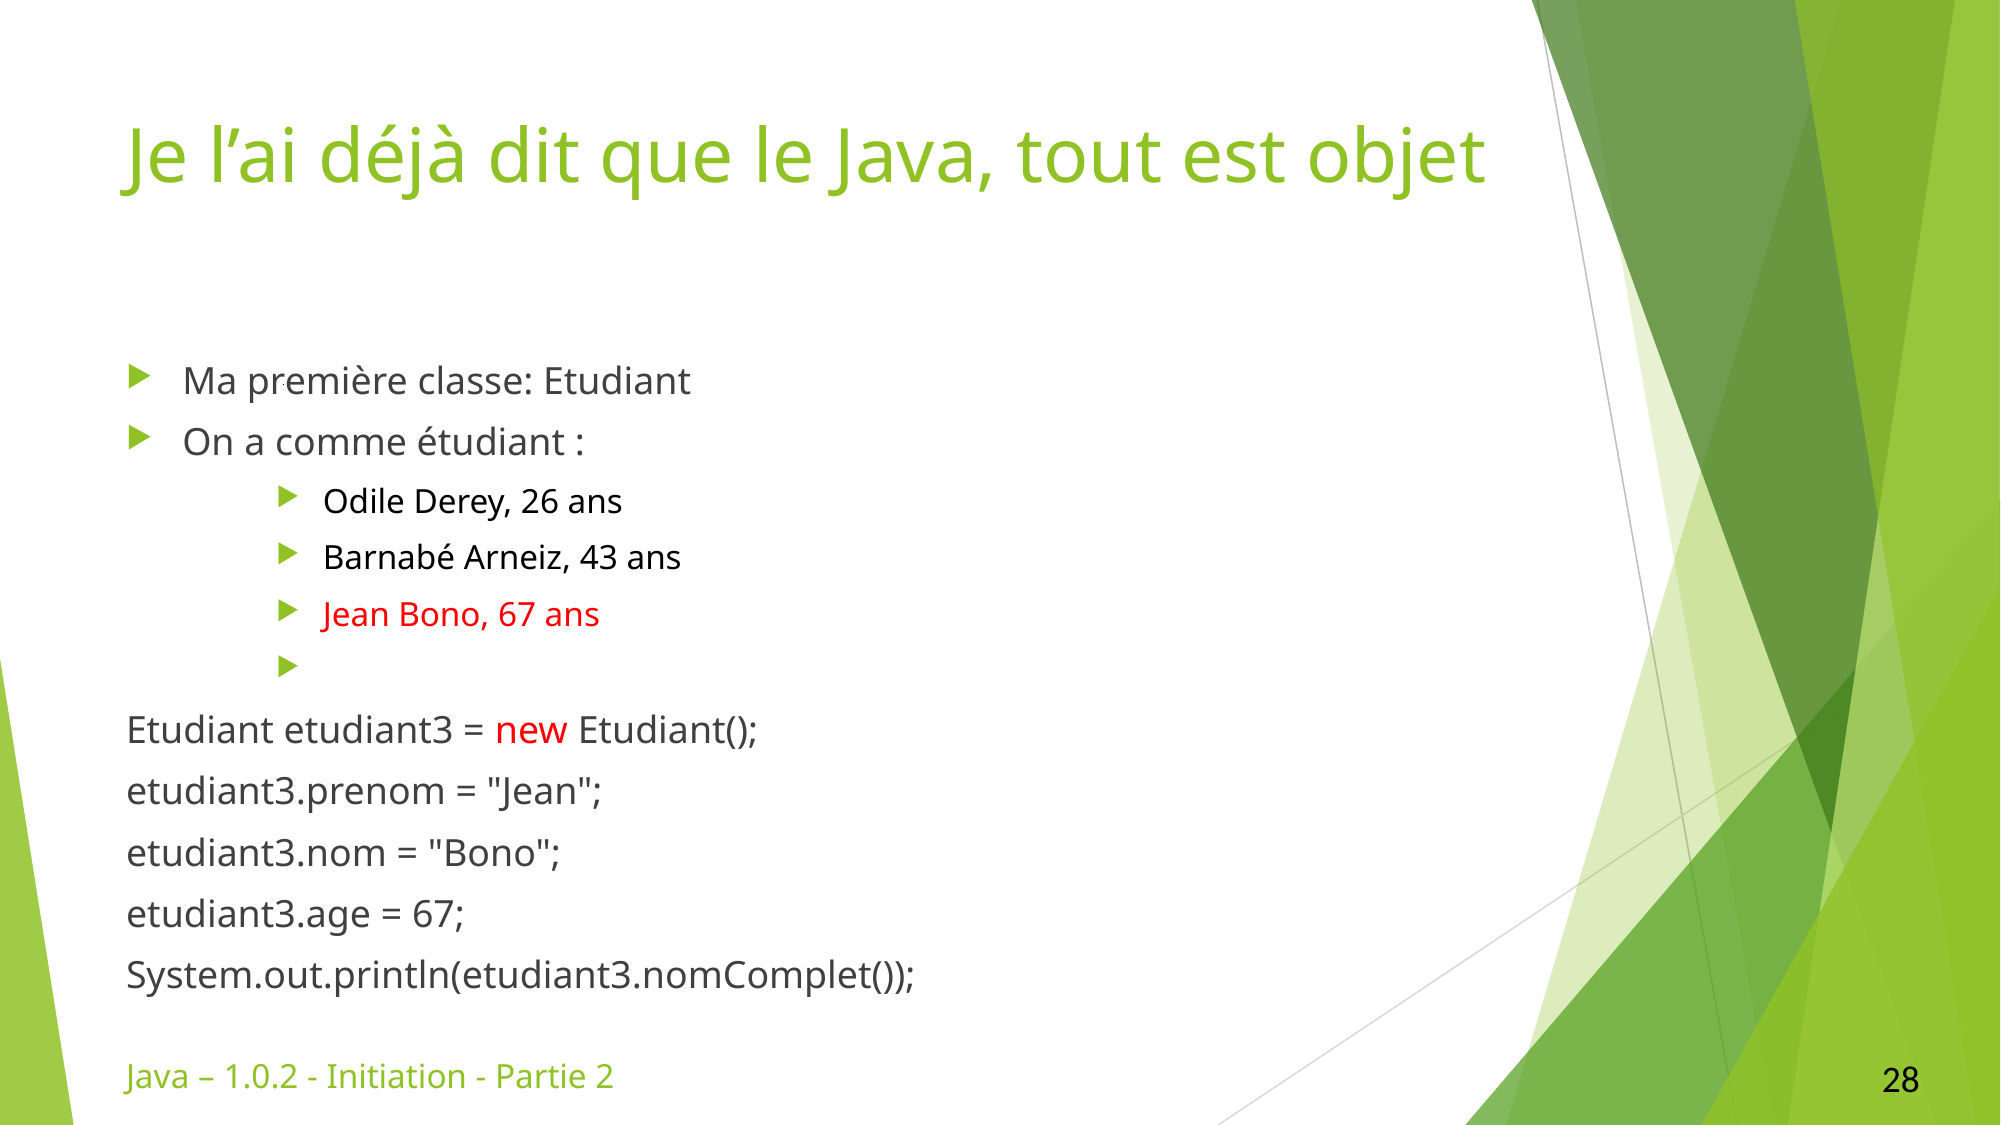

# Je l’ai déjà dit que le Java, tout est objet
Ma première classe: Etudiant
On a comme étudiant :
Odile Derey, 26 ans
Barnabé Arneiz, 43 ans
Jean Bono, 67 ans
Etudiant etudiant3 = new Etudiant();
etudiant3.prenom = "Jean";
etudiant3.nom = "Bono";
etudiant3.age = 67;
System.out.println(etudiant3.nomComplet());
Java – 1.0.2 - Initiation - Partie 2